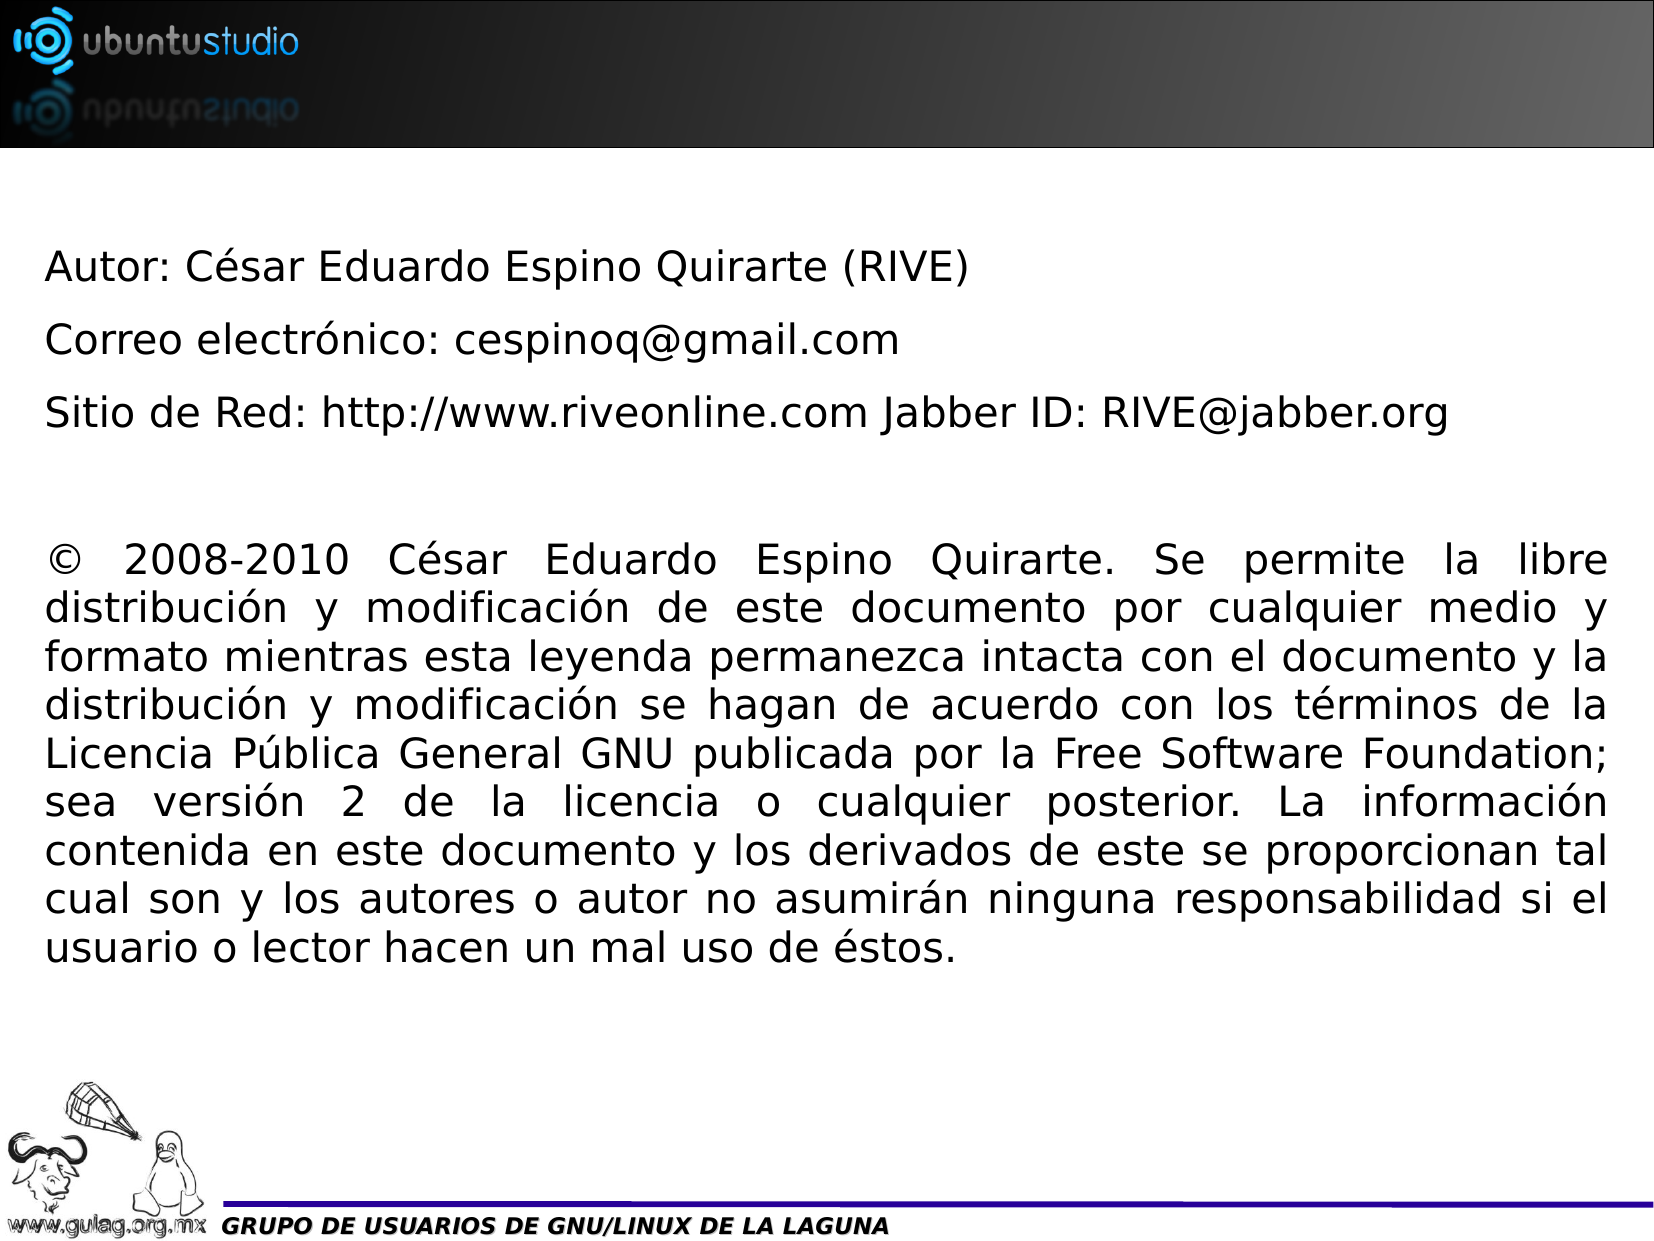

GRUPO DE USUARIOS DE GNU/LINUX DE LA LAGUNA
Autor: César Eduardo Espino Quirarte (RIVE)
Correo electrónico: cespinoq@gmail.com
Sitio de Red: http://www.riveonline.com Jabber ID: RIVE@jabber.org
© 2008-2010 César Eduardo Espino Quirarte. Se permite la libre distribución y modificación de este documento por cualquier medio y formato mientras esta leyenda permanezca intacta con el documento y la distribución y modificación se hagan de acuerdo con los términos de la Licencia Pública General GNU publicada por la Free Software Foundation; sea versión 2 de la licencia o cualquier posterior. La información contenida en este documento y los derivados de este se proporcionan tal cual son y los autores o autor no asumirán ninguna responsabilidad si el usuario o lector hacen un mal uso de éstos.